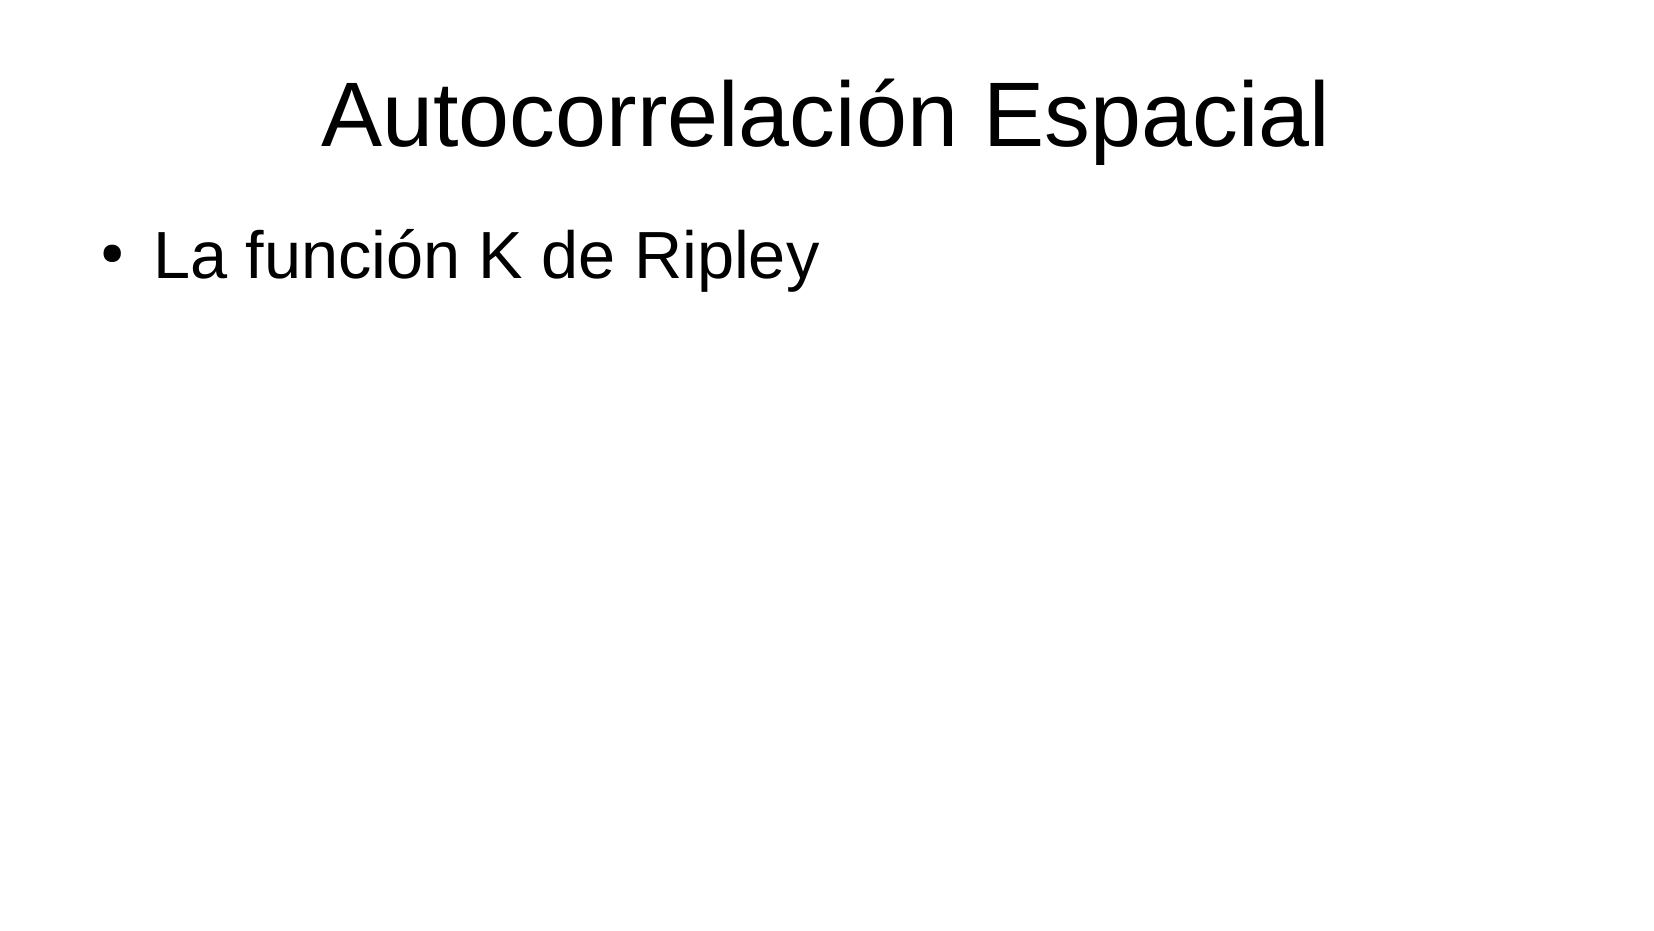

# Autocorrelación Espacial
La función K de Ripley